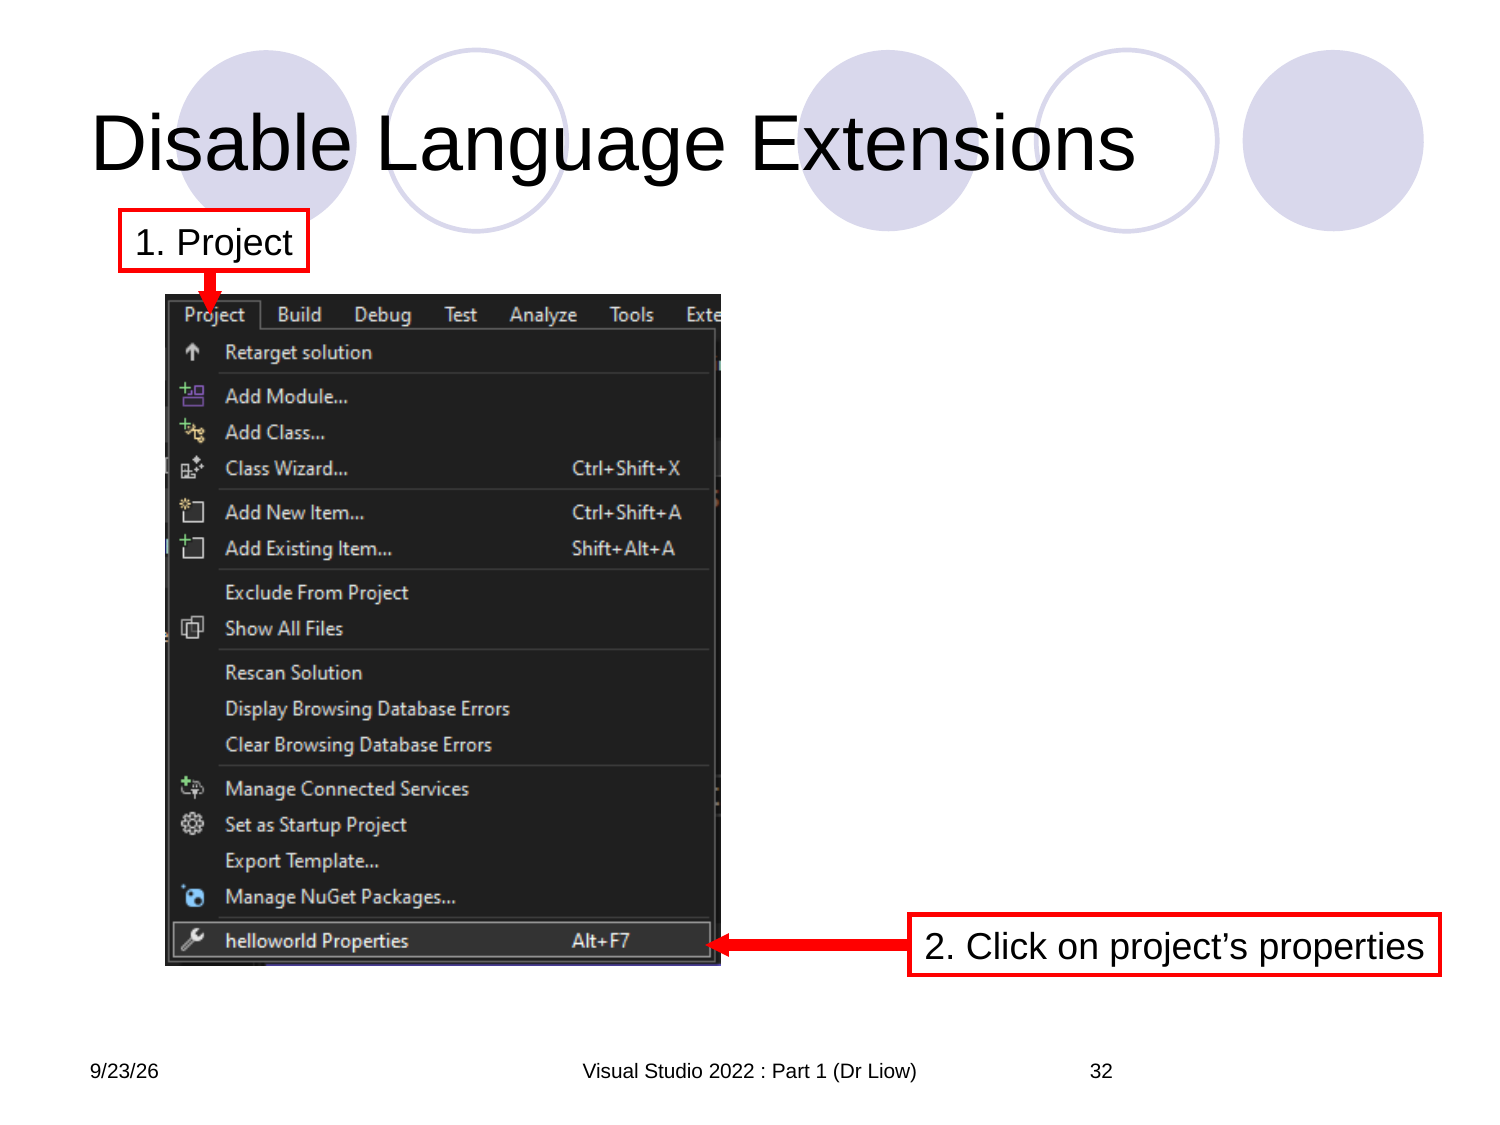

# Disable Language Extensions
1. Project
2. Click on project’s properties
Visual Studio 2022 : Part 1 (Dr Liow)